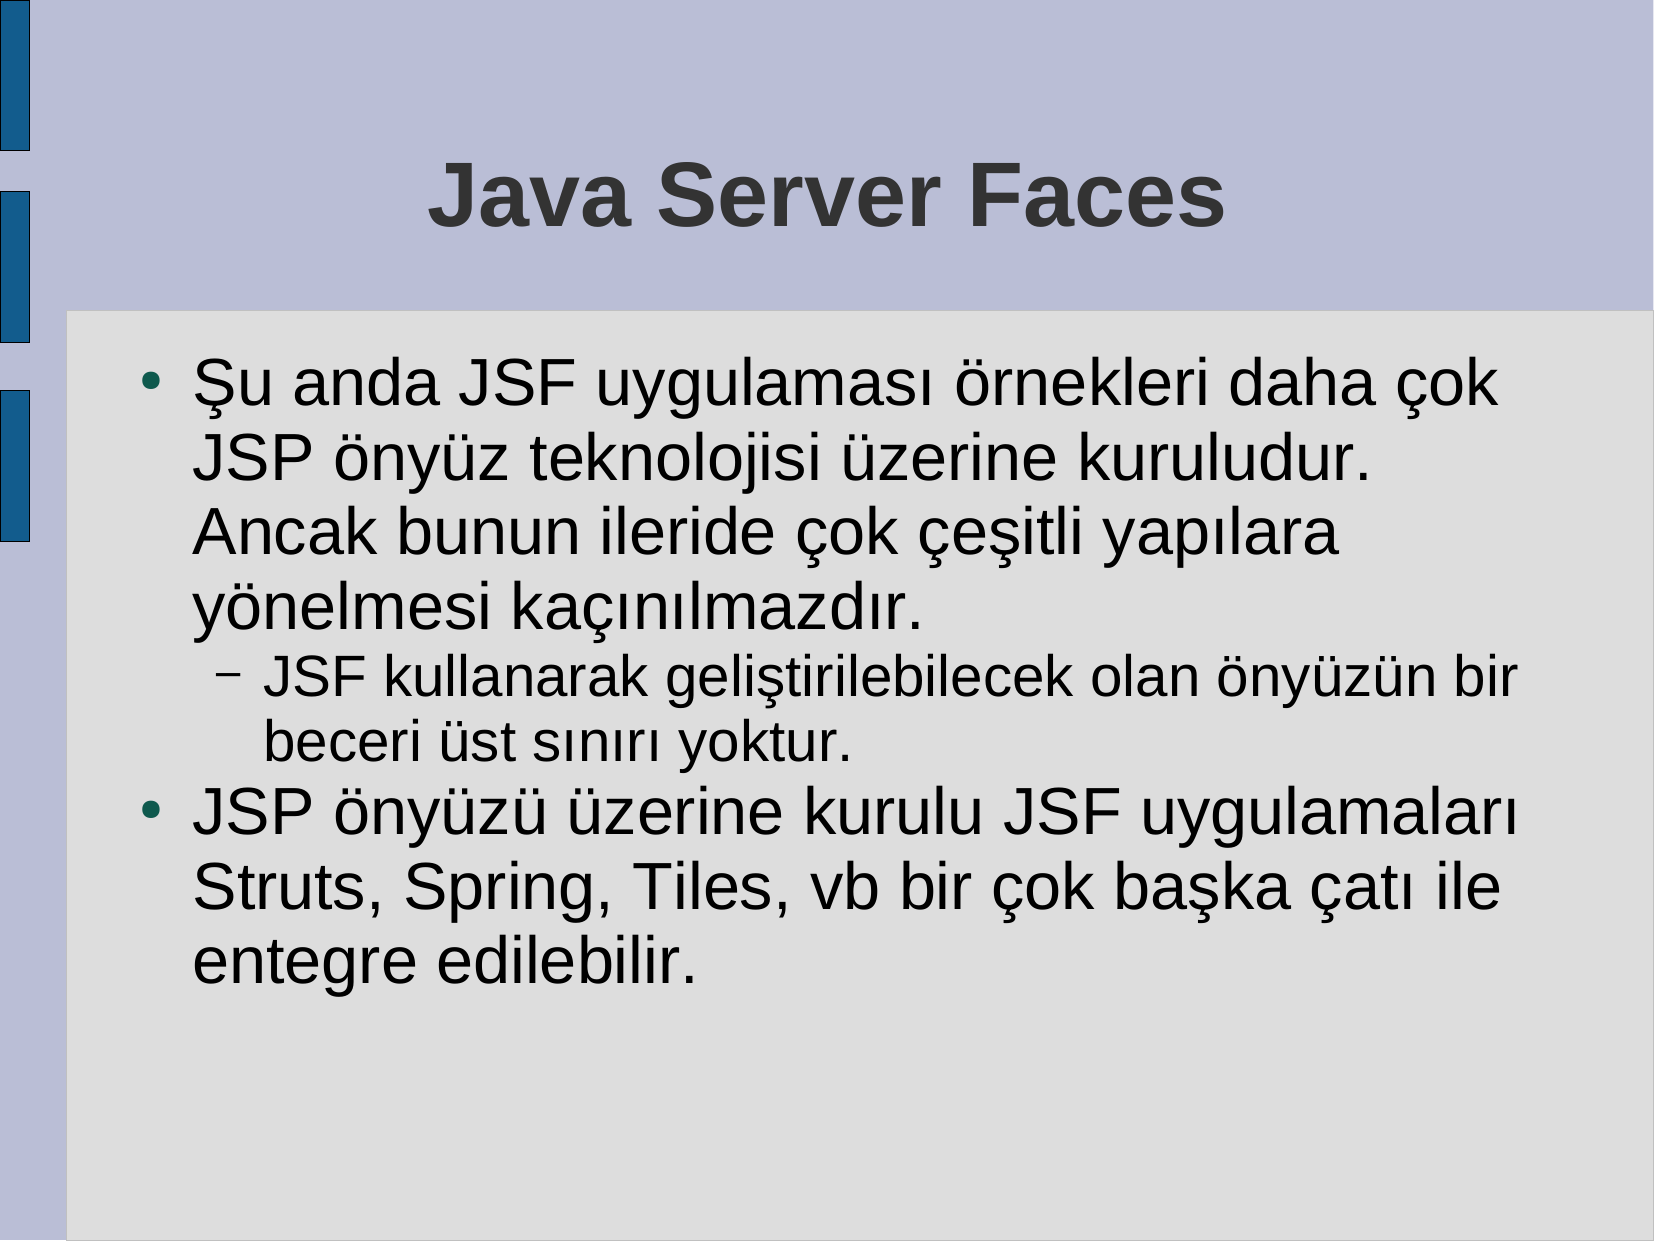

# Java Server Faces
Şu anda JSF uygulaması örnekleri daha çok JSP önyüz teknolojisi üzerine kuruludur. Ancak bunun ileride çok çeşitli yapılara yönelmesi kaçınılmazdır.
JSF kullanarak geliştirilebilecek olan önyüzün bir beceri üst sınırı yoktur.
JSP önyüzü üzerine kurulu JSF uygulamaları Struts, Spring, Tiles, vb bir çok başka çatı ile entegre edilebilir.